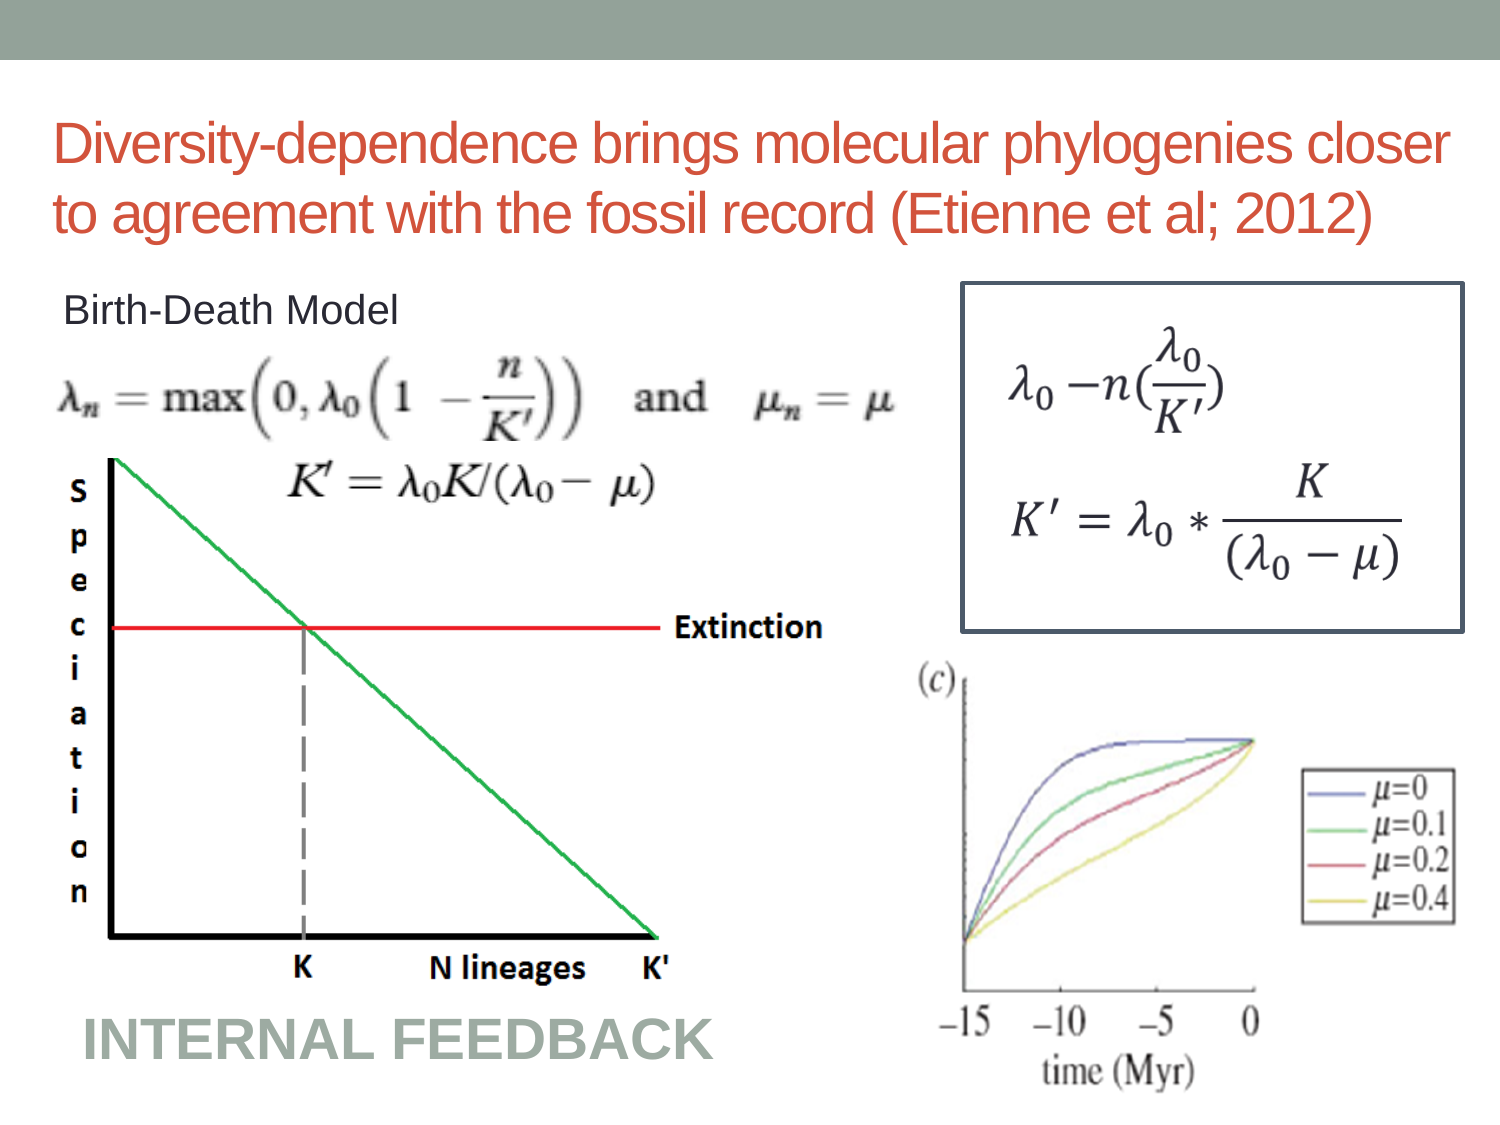

# Diversity-dependence brings molecular phylogenies closer to agreement with the fossil record (Etienne et al; 2012)
Birth-Death Model
Internal feedback